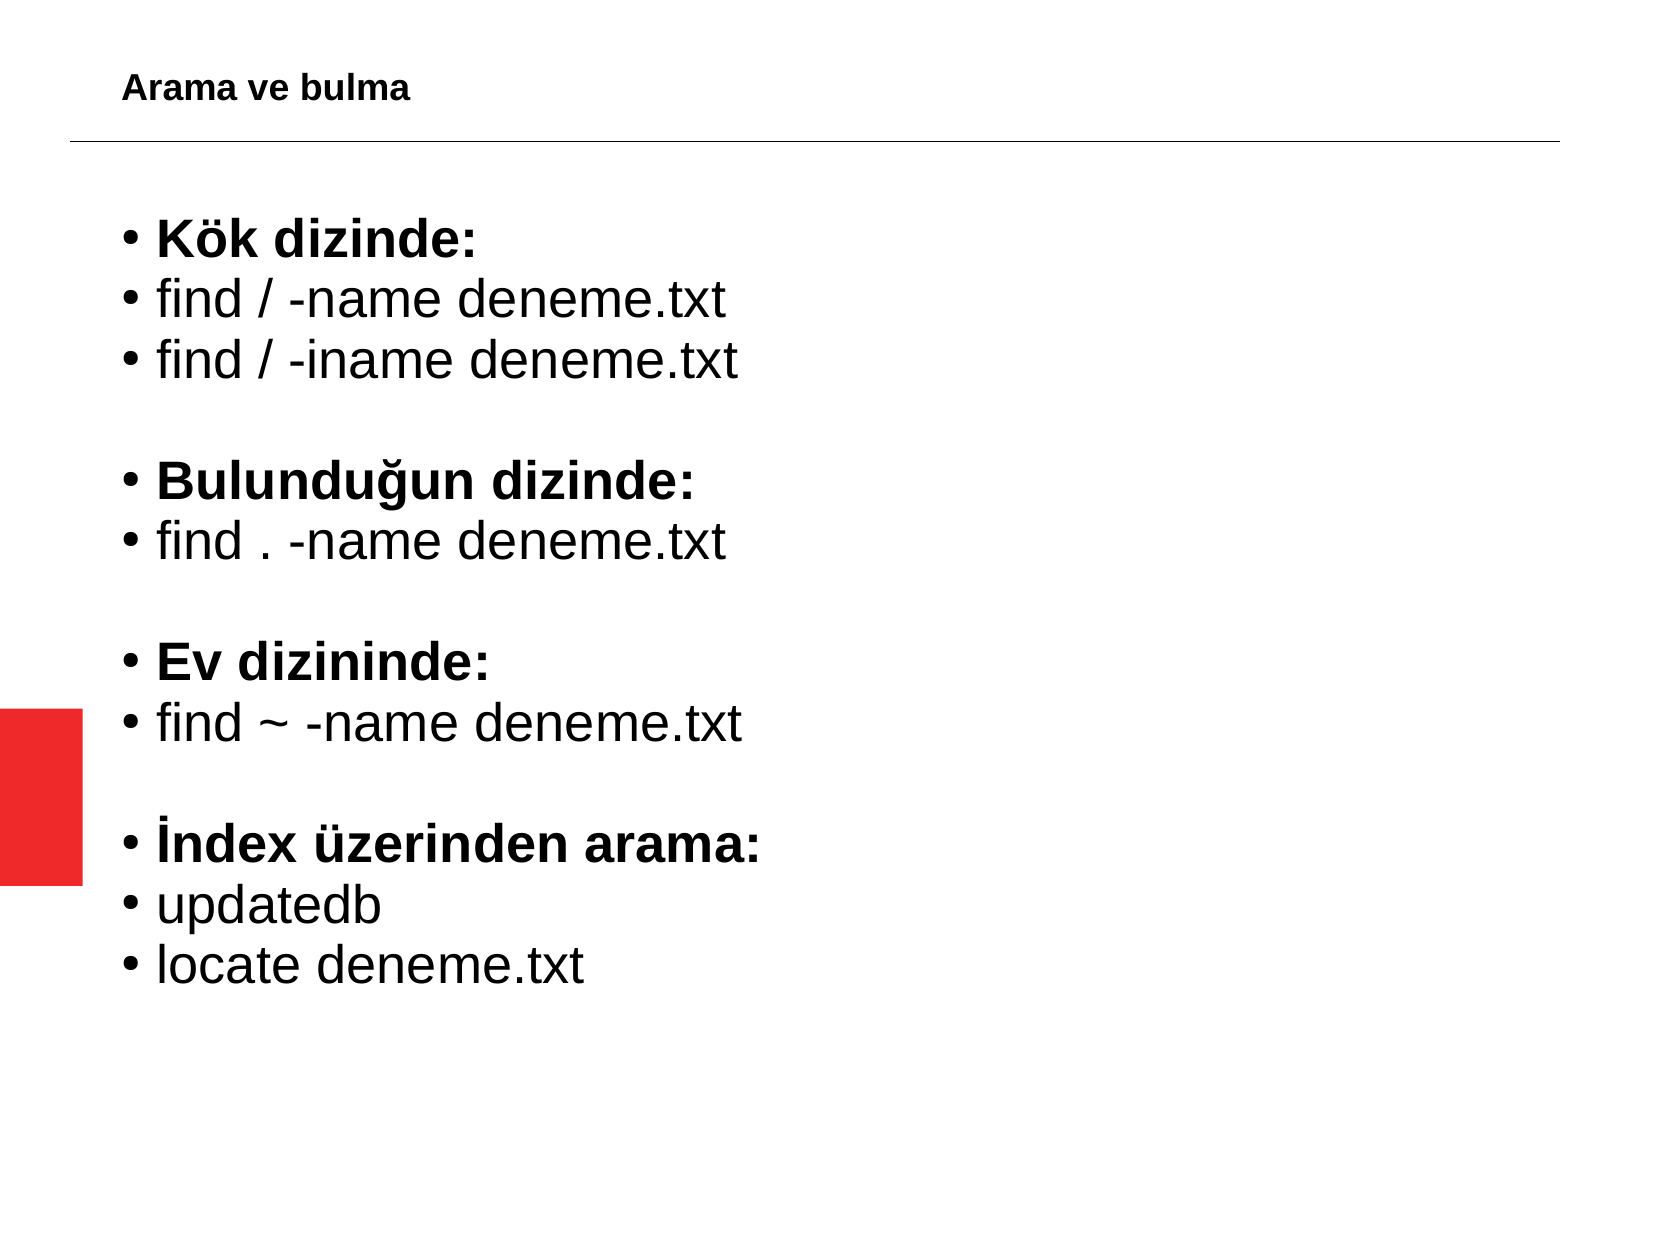

Arama ve bulma
Kök dizinde:
find / -name deneme.txt
find / -iname deneme.txt
Bulunduğun dizinde:
find . -name deneme.txt
Ev dizininde:
find ~ -name deneme.txt
İndex üzerinden arama:
updatedb
locate deneme.txt